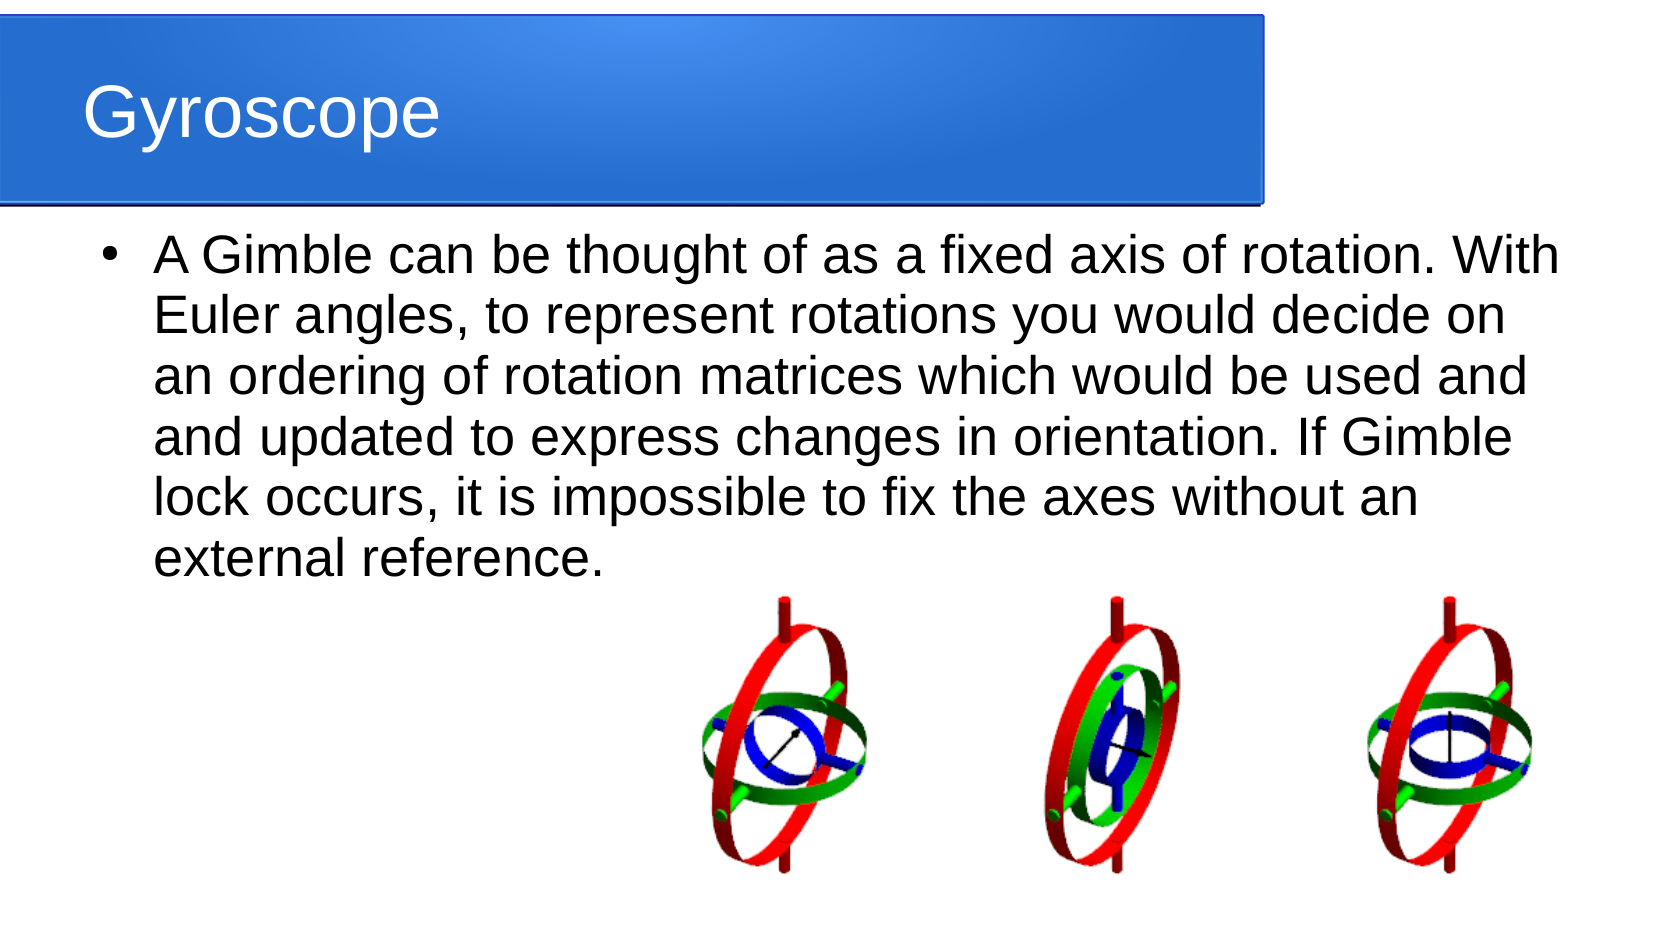

# Gyroscope
A Gimble can be thought of as a fixed axis of rotation. With Euler angles, to represent rotations you would decide on an ordering of rotation matrices which would be used and and updated to express changes in orientation. If Gimble lock occurs, it is impossible to fix the axes without an external reference.